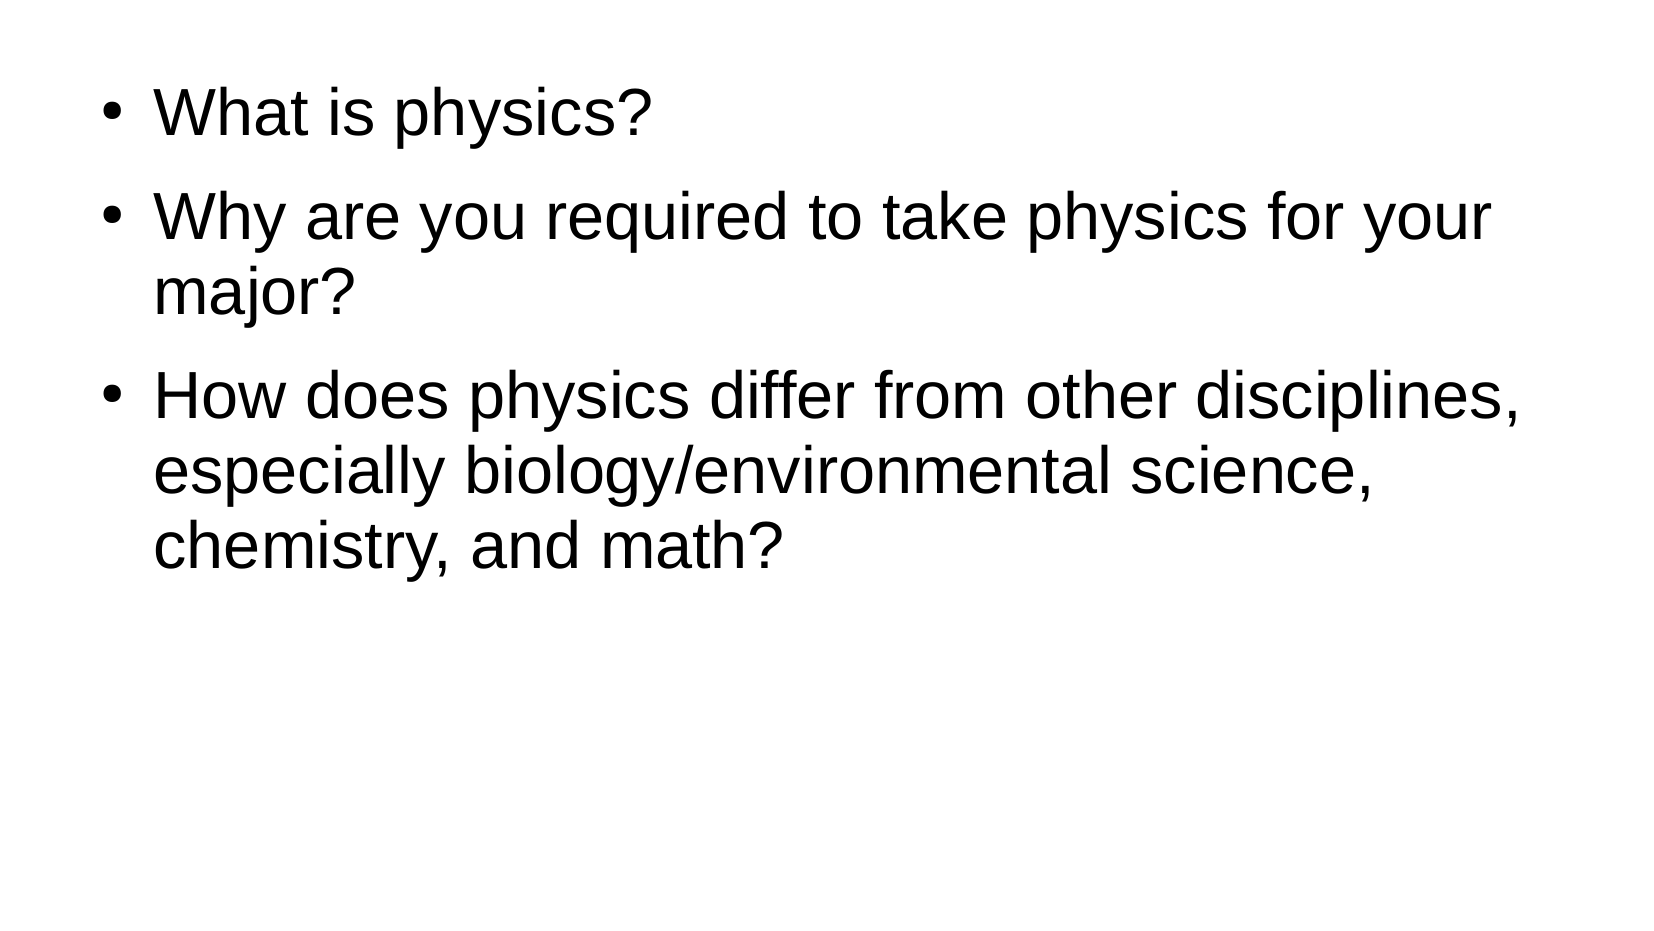

# What is physics?
Why are you required to take physics for your major?
How does physics differ from other disciplines, especially biology/environmental science, chemistry, and math?